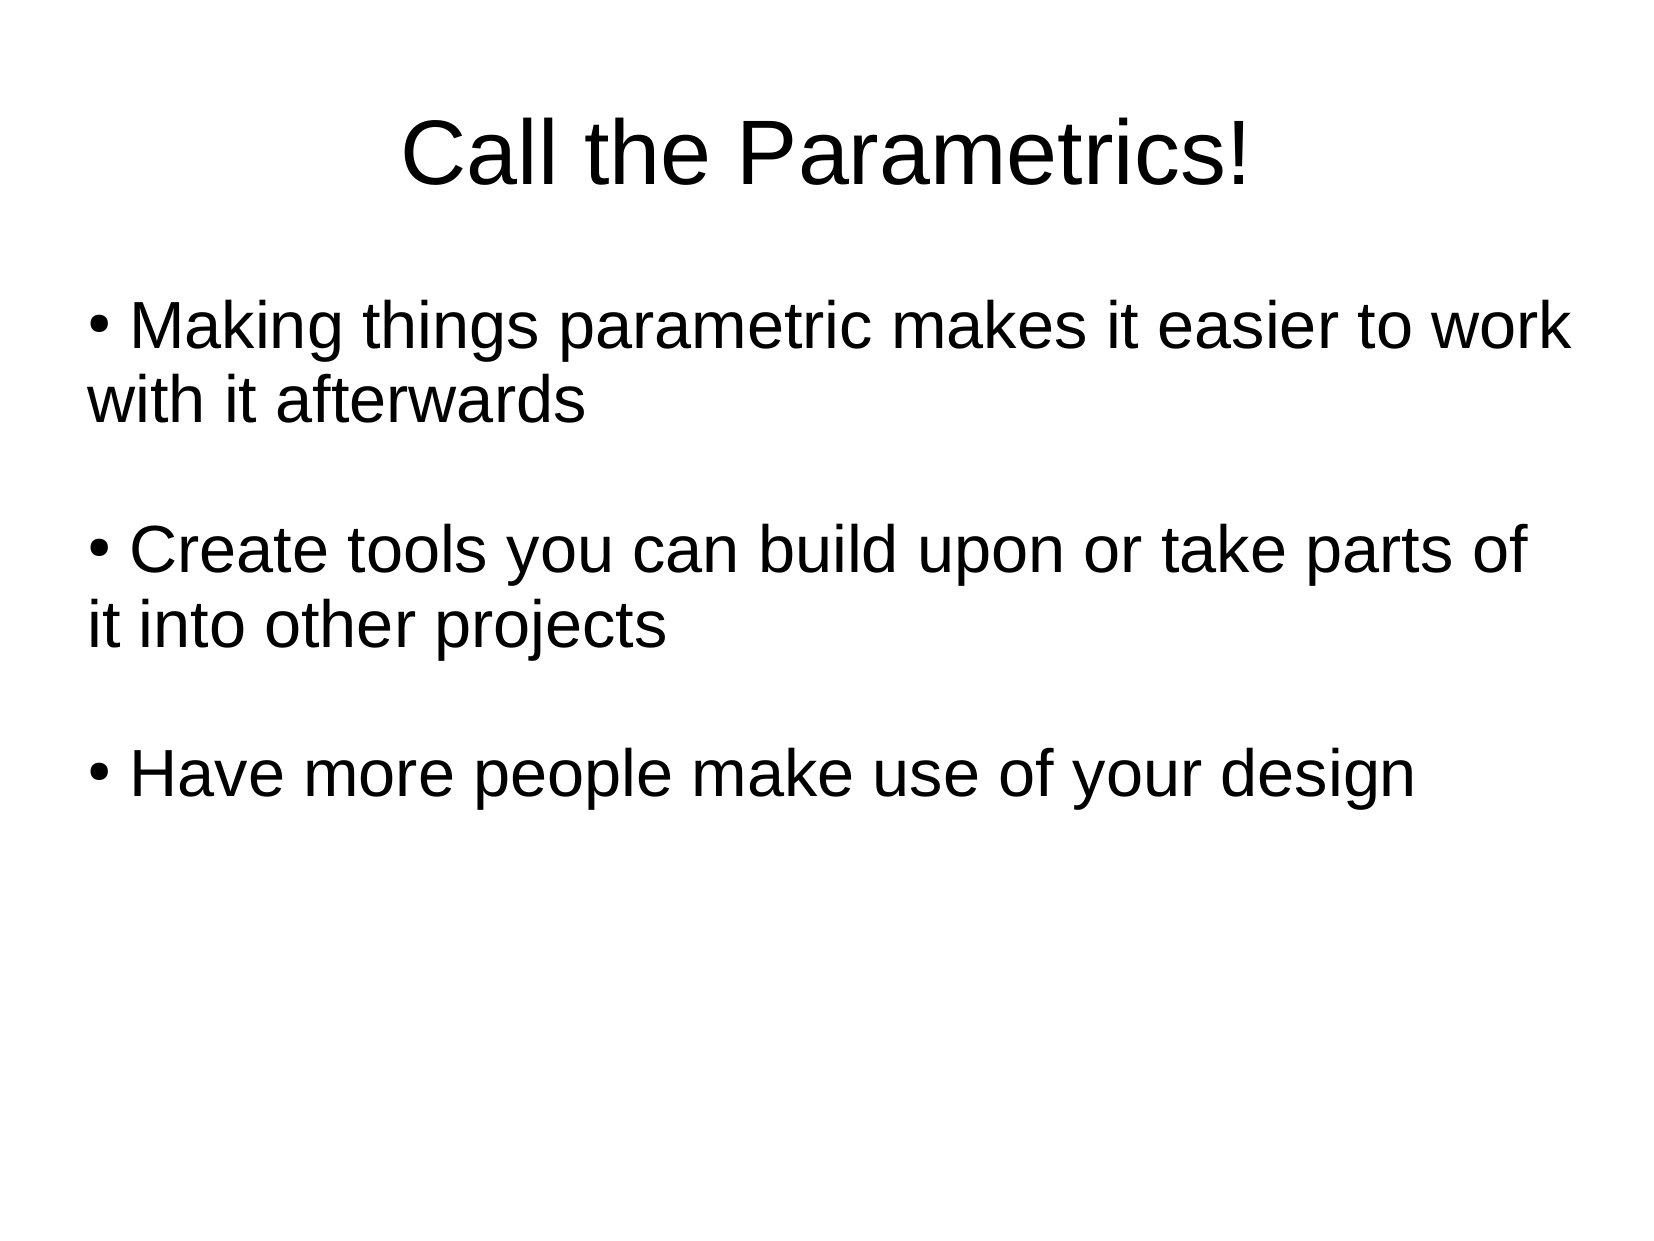

# Call the Parametrics!
 Making things parametric makes it easier to work with it afterwards
 Create tools you can build upon or take parts of it into other projects
 Have more people make use of your design